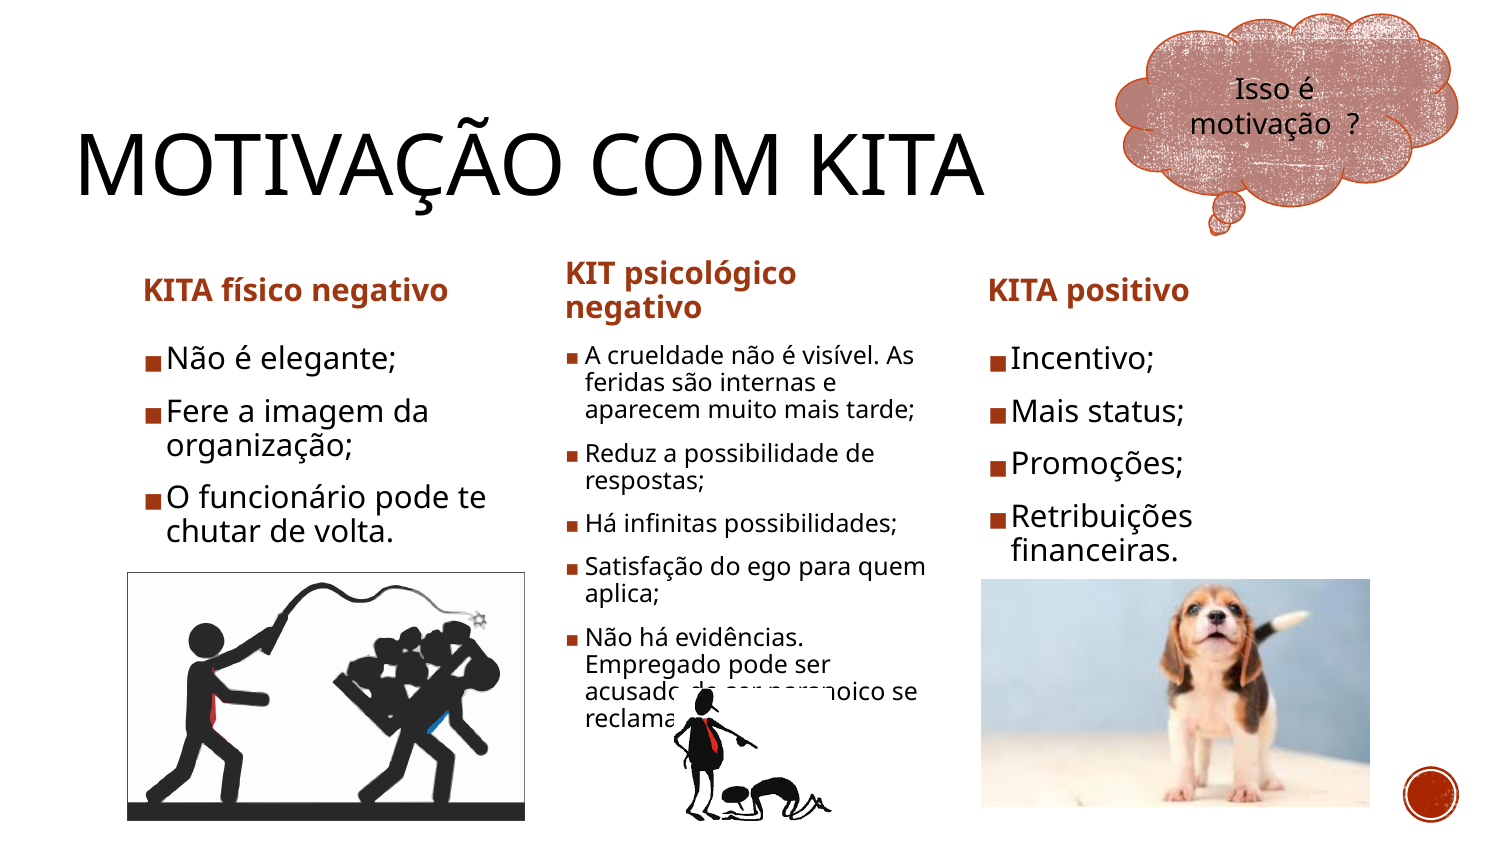

Isso é motivação ?
# MOTIVAÇÃO COM KITA
KITA físico negativo
KIT psicológico negativo
KITA positivo
Não é elegante;
Fere a imagem da organização;
O funcionário pode te chutar de volta.
A crueldade não é visível. As feridas são internas e aparecem muito mais tarde;
Reduz a possibilidade de respostas;
Há infinitas possibilidades;
Satisfação do ego para quem aplica;
Não há evidências. Empregado pode ser acusado de ser paranoico se reclamar.
Incentivo;
Mais status;
Promoções;
Retribuições financeiras.